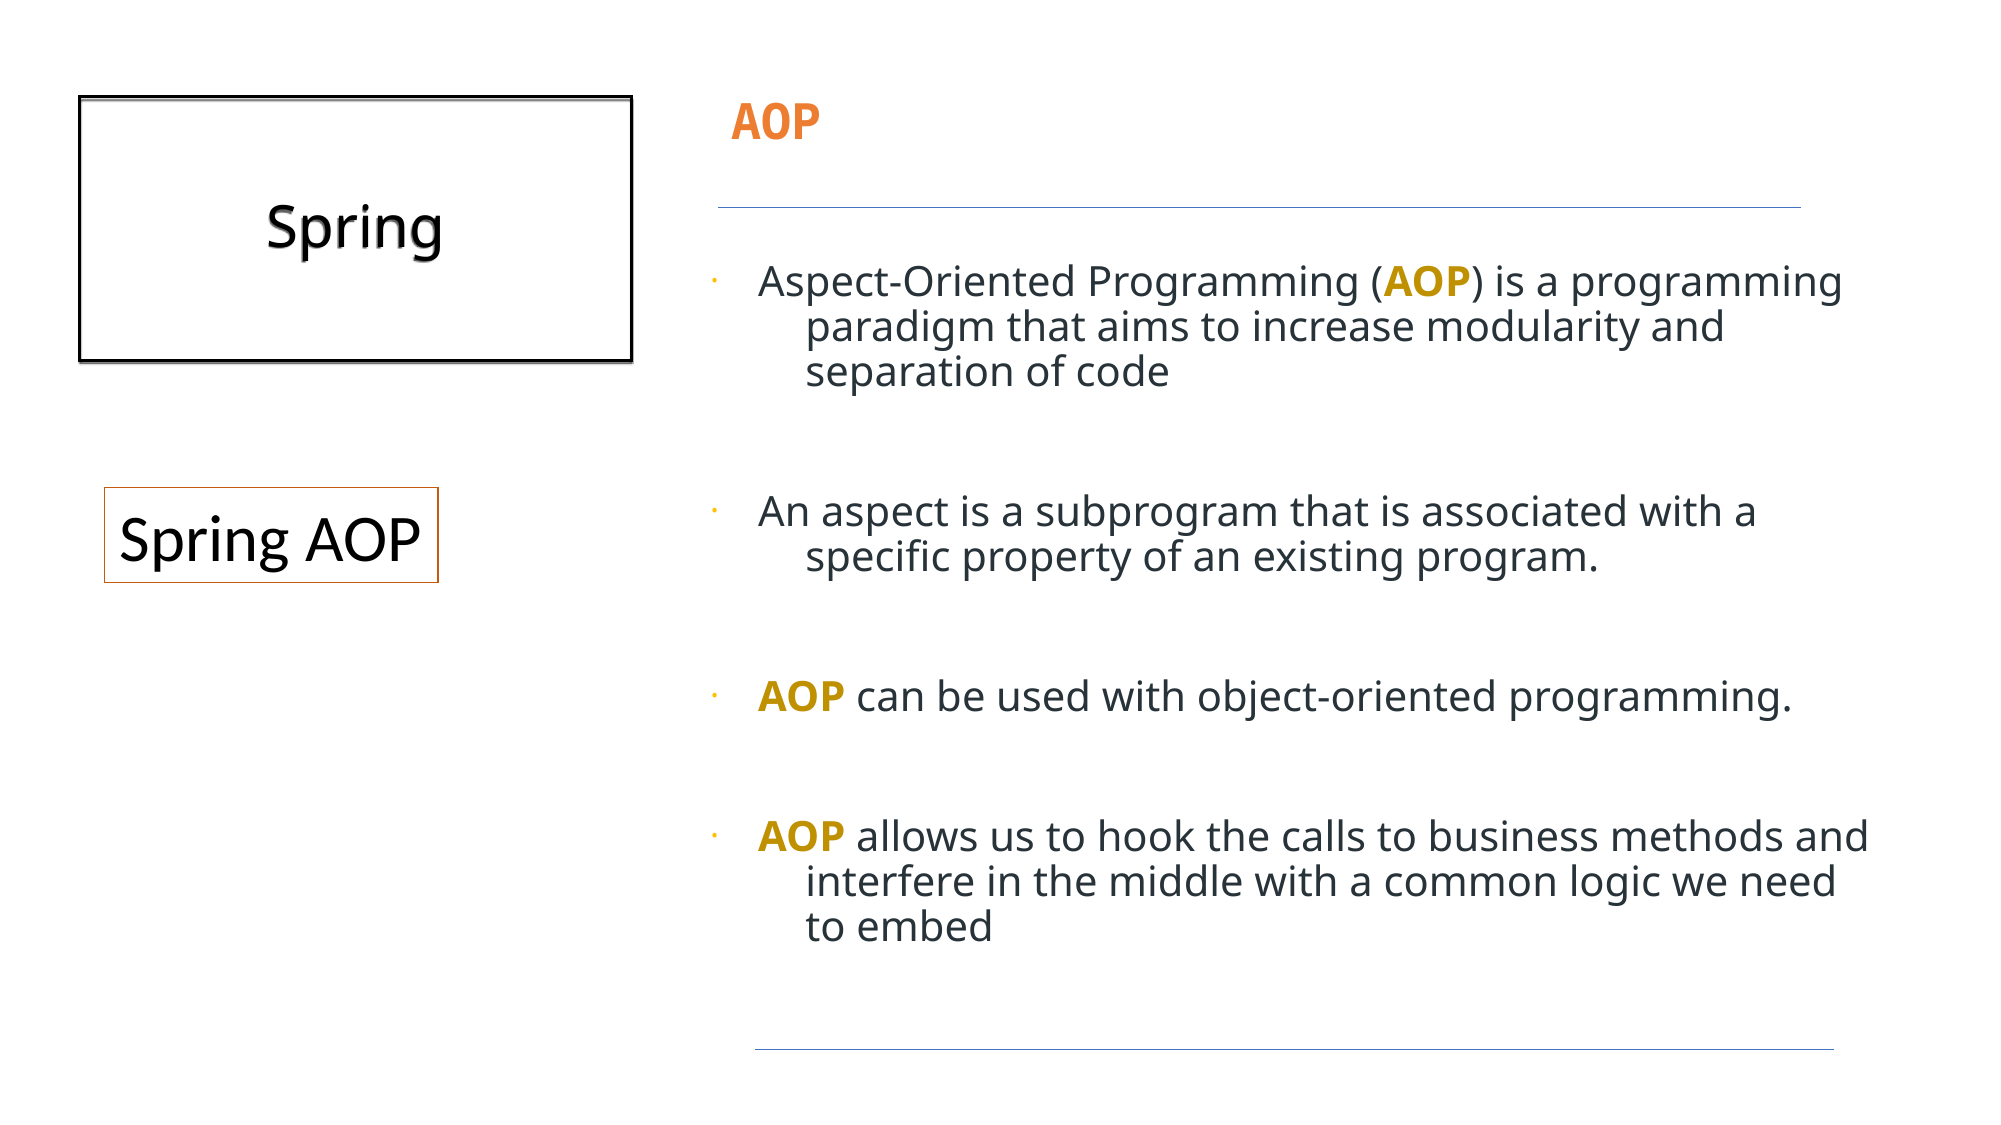

AOP
# Spring
Aspect-Oriented Programming (AOP) is a programming paradigm that aims to increase modularity and separation of code
An aspect is a subprogram that is associated with a specific property of an existing program.
AOP can be used with object-oriented programming.
AOP allows us to hook the calls to business methods and interfere in the middle with a common logic we need to embed
Spring AOP